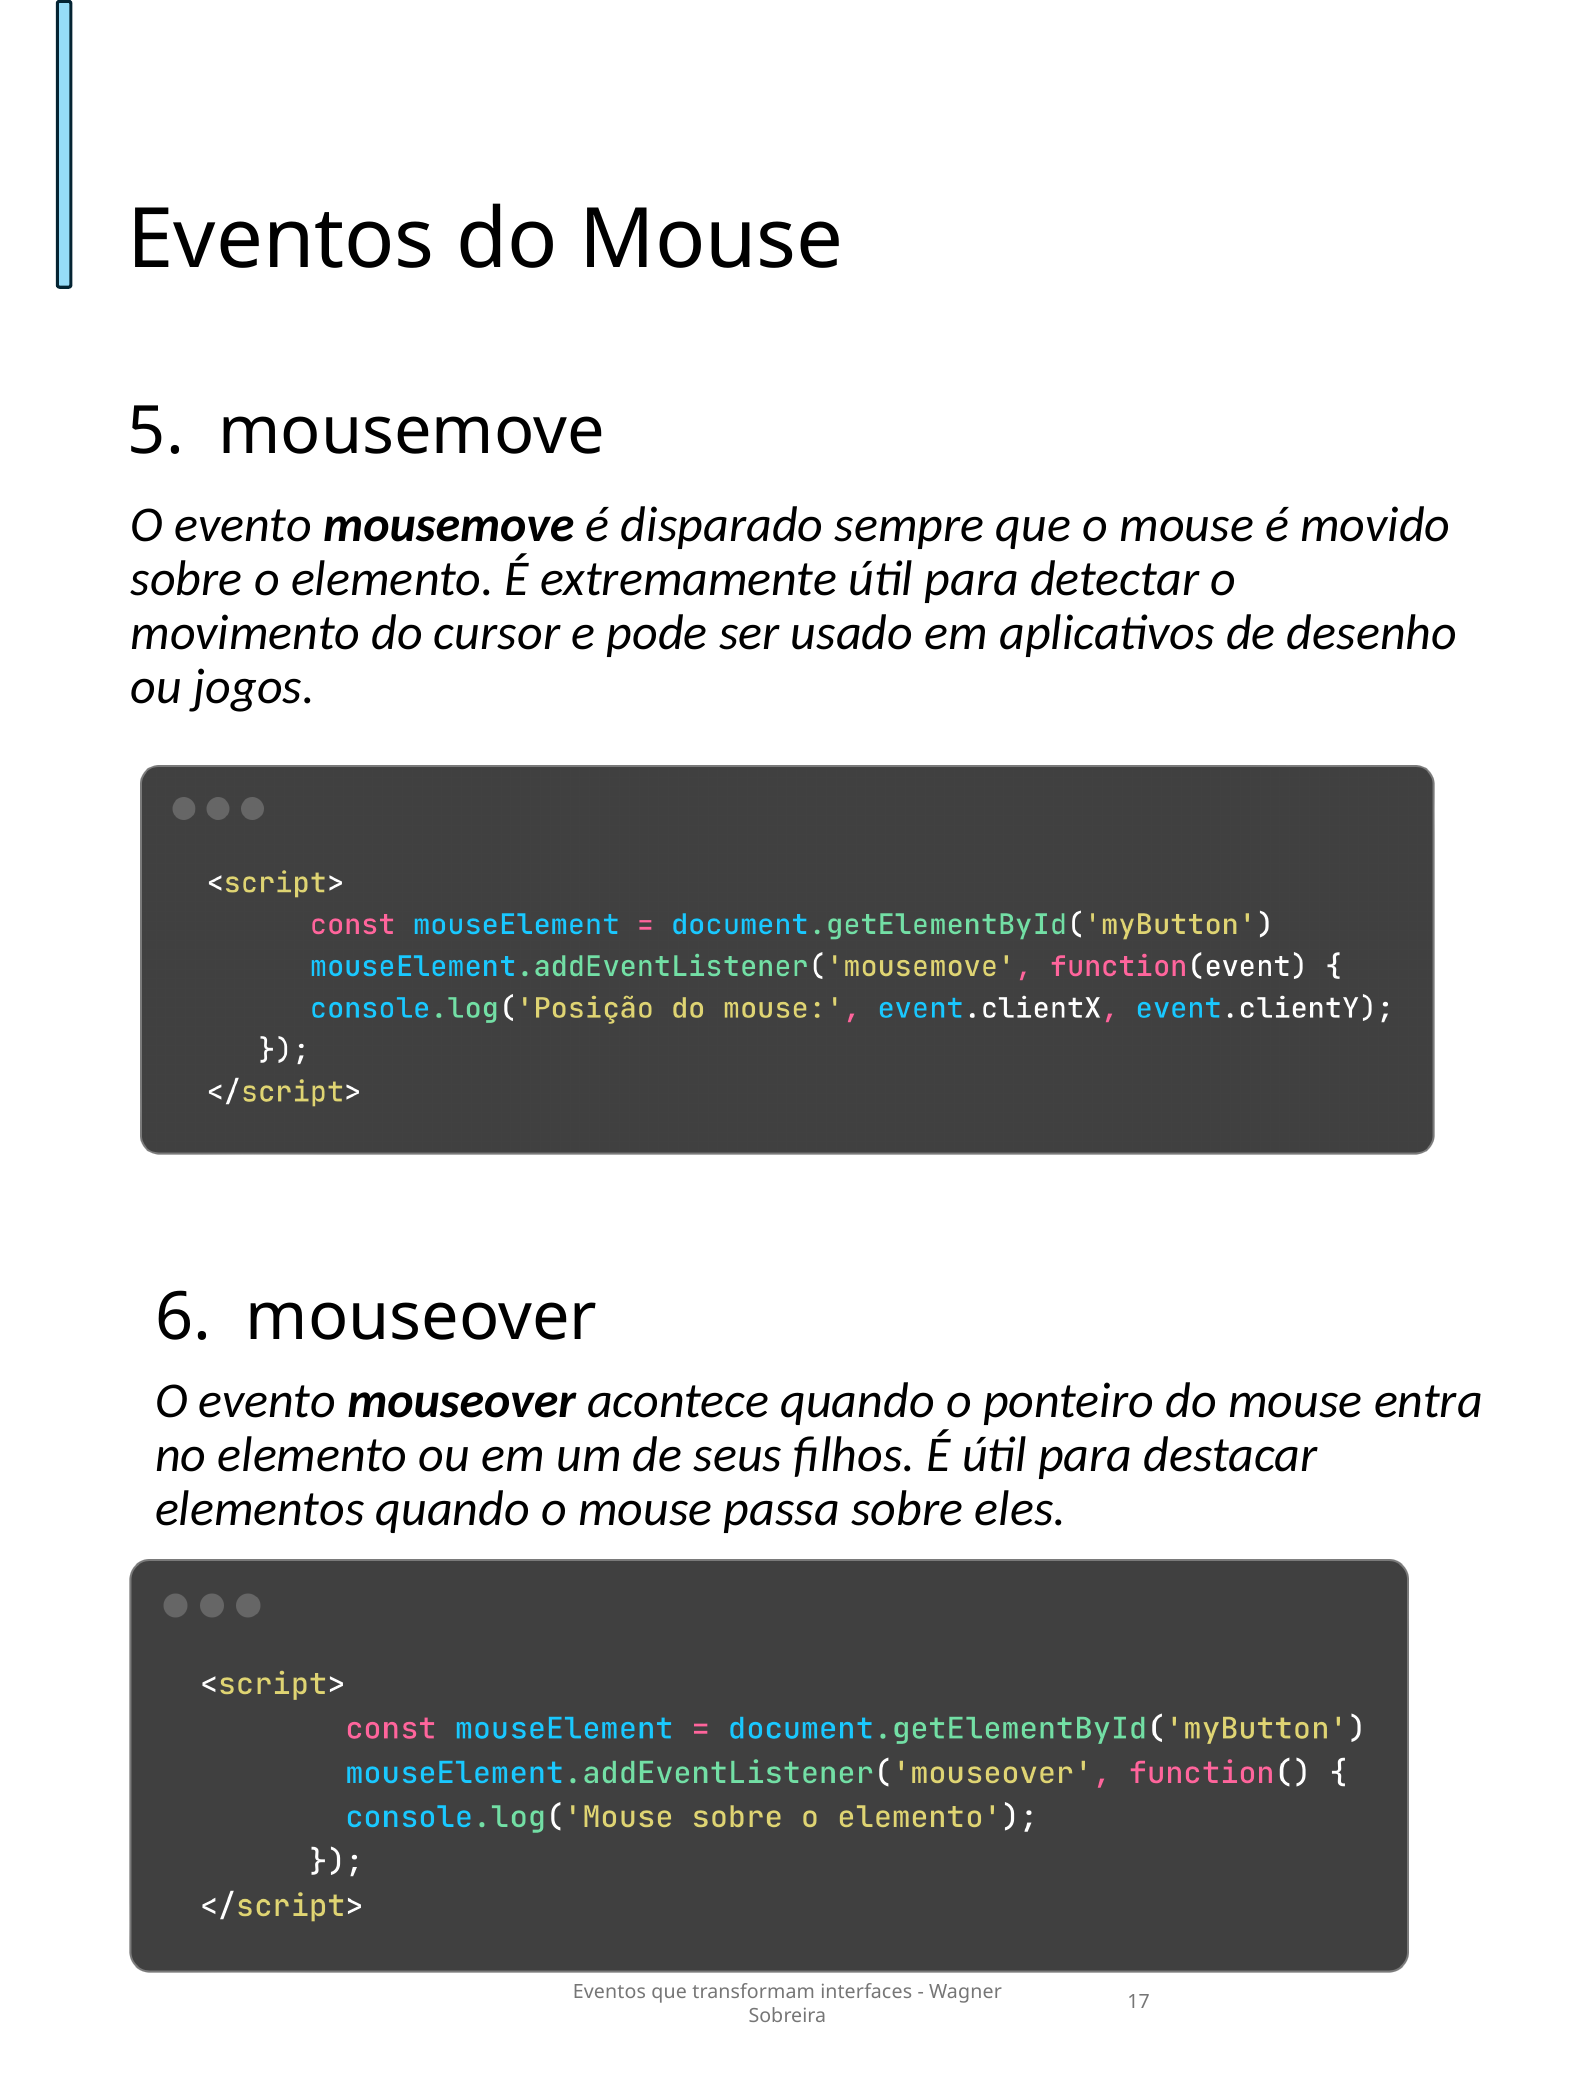

Eventos do Mouse
5.  mousemove
O evento mousemove é disparado sempre que o mouse é movido sobre o elemento. É extremamente útil para detectar o movimento do cursor e pode ser usado em aplicativos de desenho ou jogos.
6.  mouseover
O evento mouseover acontece quando o ponteiro do mouse entra no elemento ou em um de seus filhos. É útil para destacar elementos quando o mouse passa sobre eles.
Eventos que transformam interfaces - Wagner Sobreira